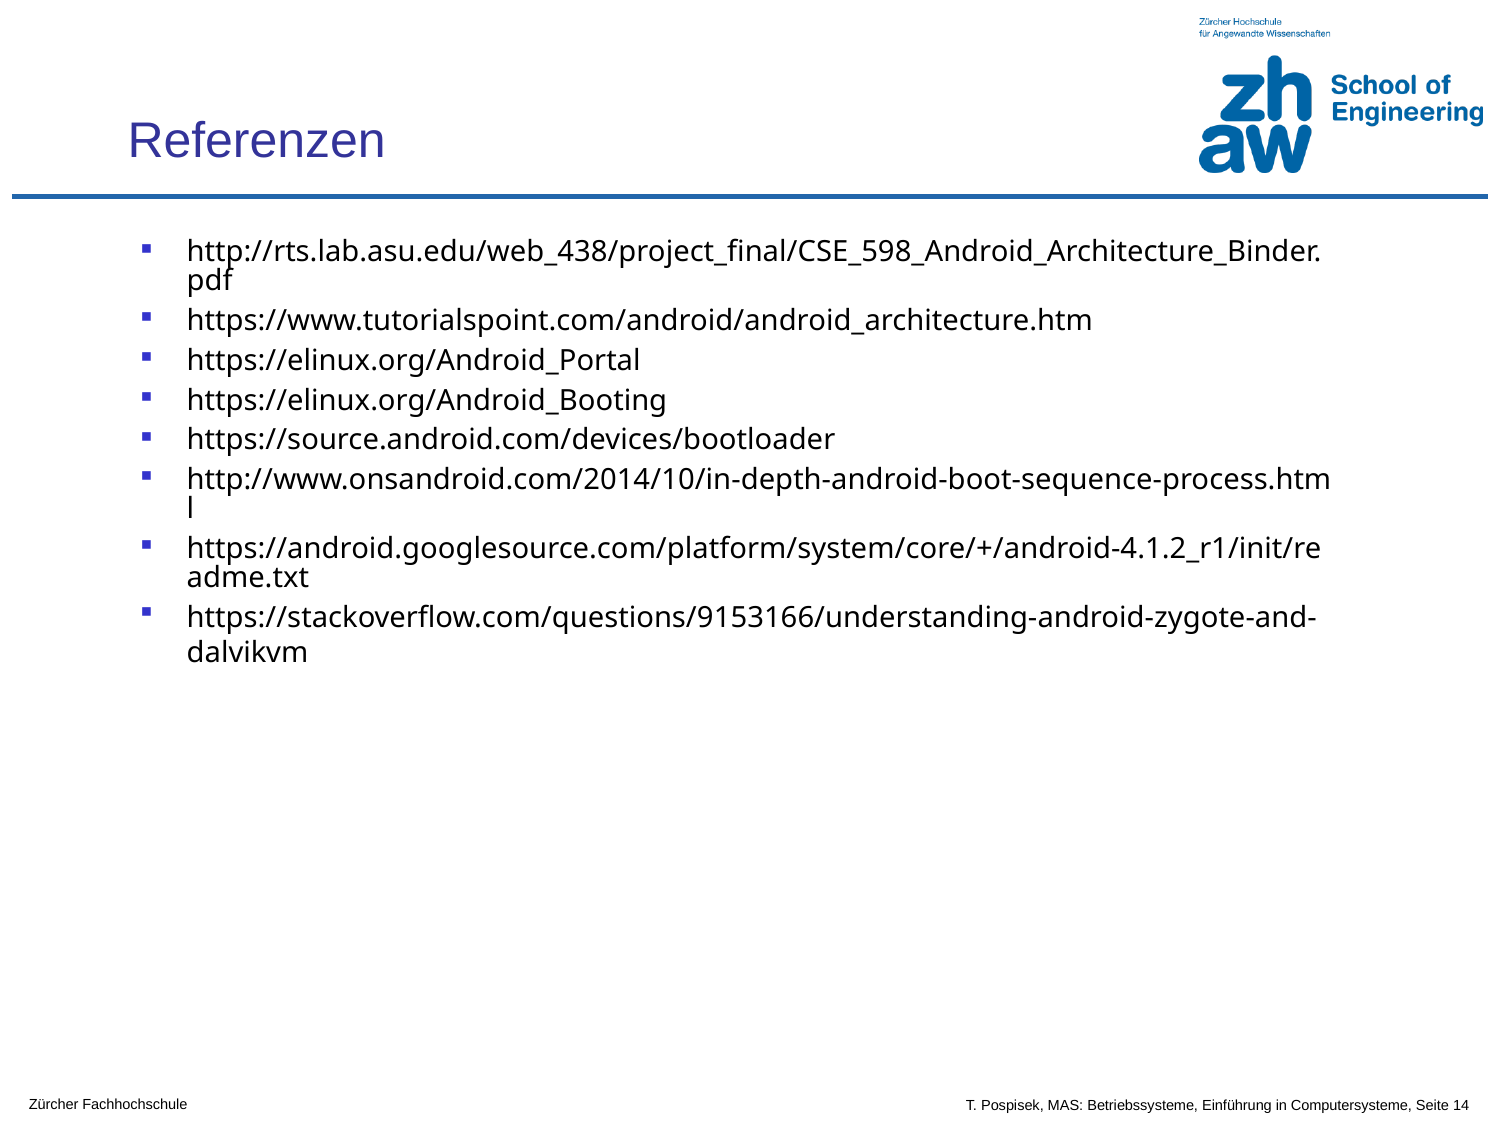

# Referenzen
http://rts.lab.asu.edu/web_438/project_final/CSE_598_Android_Architecture_Binder.pdf
https://www.tutorialspoint.com/android/android_architecture.htm
https://elinux.org/Android_Portal
https://elinux.org/Android_Booting
https://source.android.com/devices/bootloader
http://www.onsandroid.com/2014/10/in-depth-android-boot-sequence-process.html
https://android.googlesource.com/platform/system/core/+/android-4.1.2_r1/init/readme.txt
https://stackoverflow.com/questions/9153166/understanding-android-zygote-and-dalvikvm